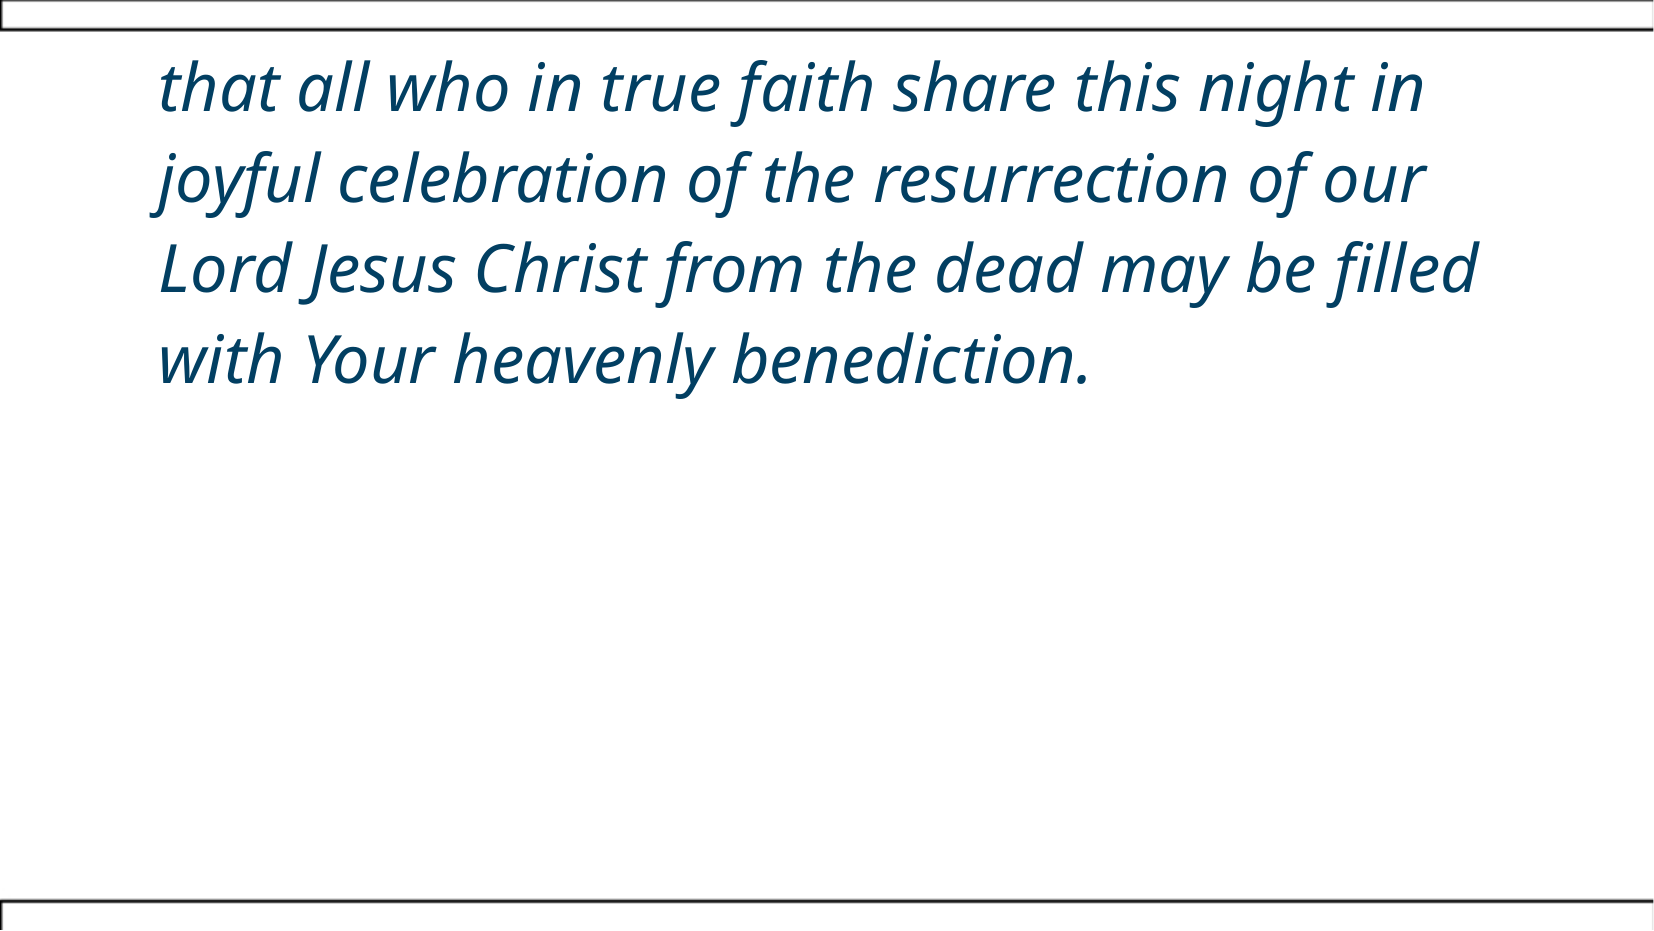

that all who in true faith share this night in
 joyful celebration of the resurrection of our
 Lord Jesus Christ from the dead may be filled
 with Your heavenly benediction.